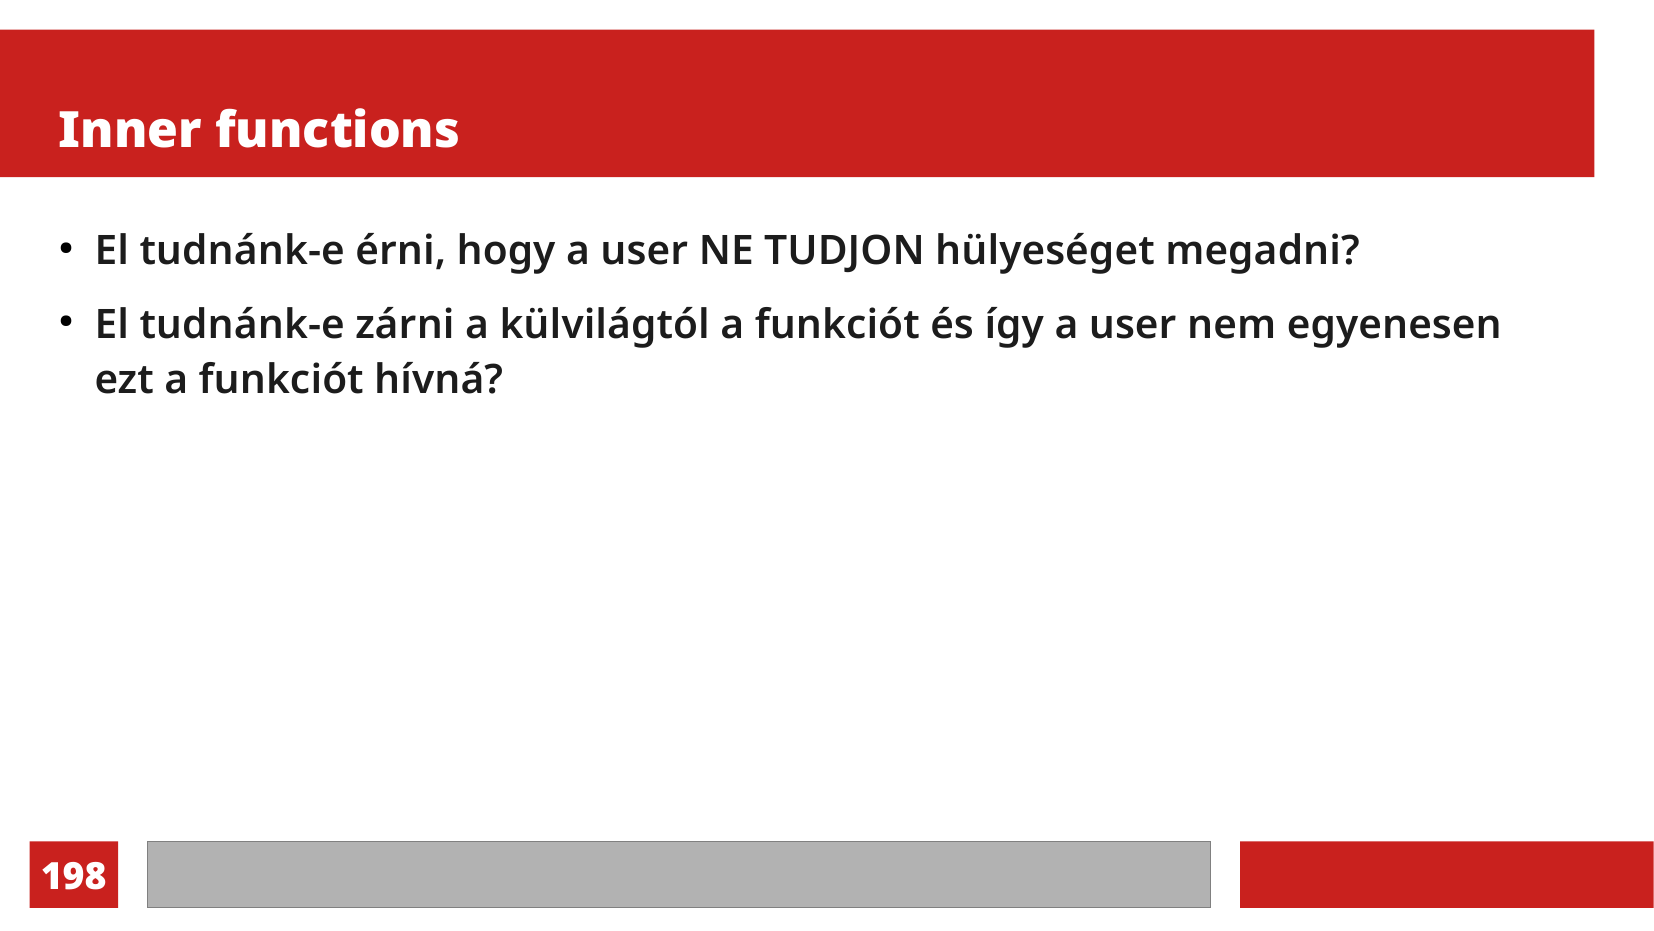

# Inner functions
El tudnánk-e érni, hogy a user NE TUDJON hülyeséget megadni?
El tudnánk-e zárni a külvilágtól a funkciót és így a user nem egyenesen ezt a funkciót hívná?
198